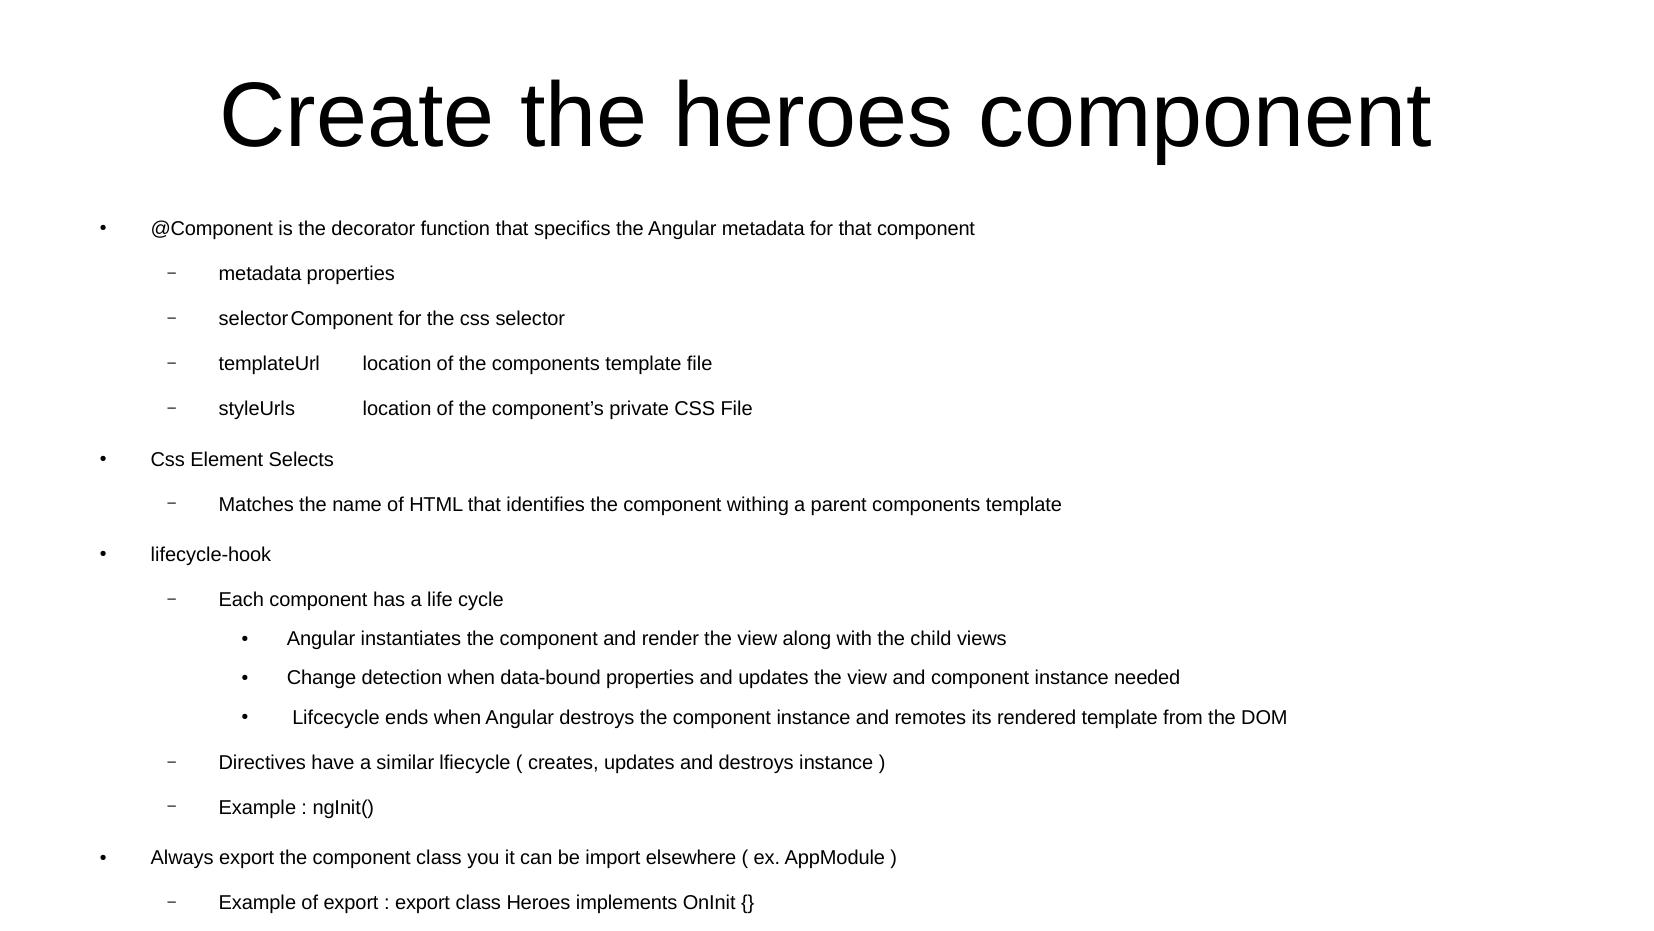

# Create the heroes component
@Component is the decorator function that specifics the Angular metadata for that component
metadata properties
selector				Component for the css selector
templateUrl			location of the components template file
styleUrls			location of the component’s private CSS File
Css Element Selects
Matches the name of HTML that identifies the component withing a parent components template
lifecycle-hook
Each component has a life cycle
Angular instantiates the component and render the view along with the child views
Change detection when data-bound properties and updates the view and component instance needed
 Lifcecycle ends when Angular destroys the component instance and remotes its rendered template from the DOM
Directives have a similar lfiecycle ( creates, updates and destroys instance )
Example : ngInit()
Always export the component class you it can be import elsewhere ( ex. AppModule )
Example of export : export class Heroes implements OnInit {}